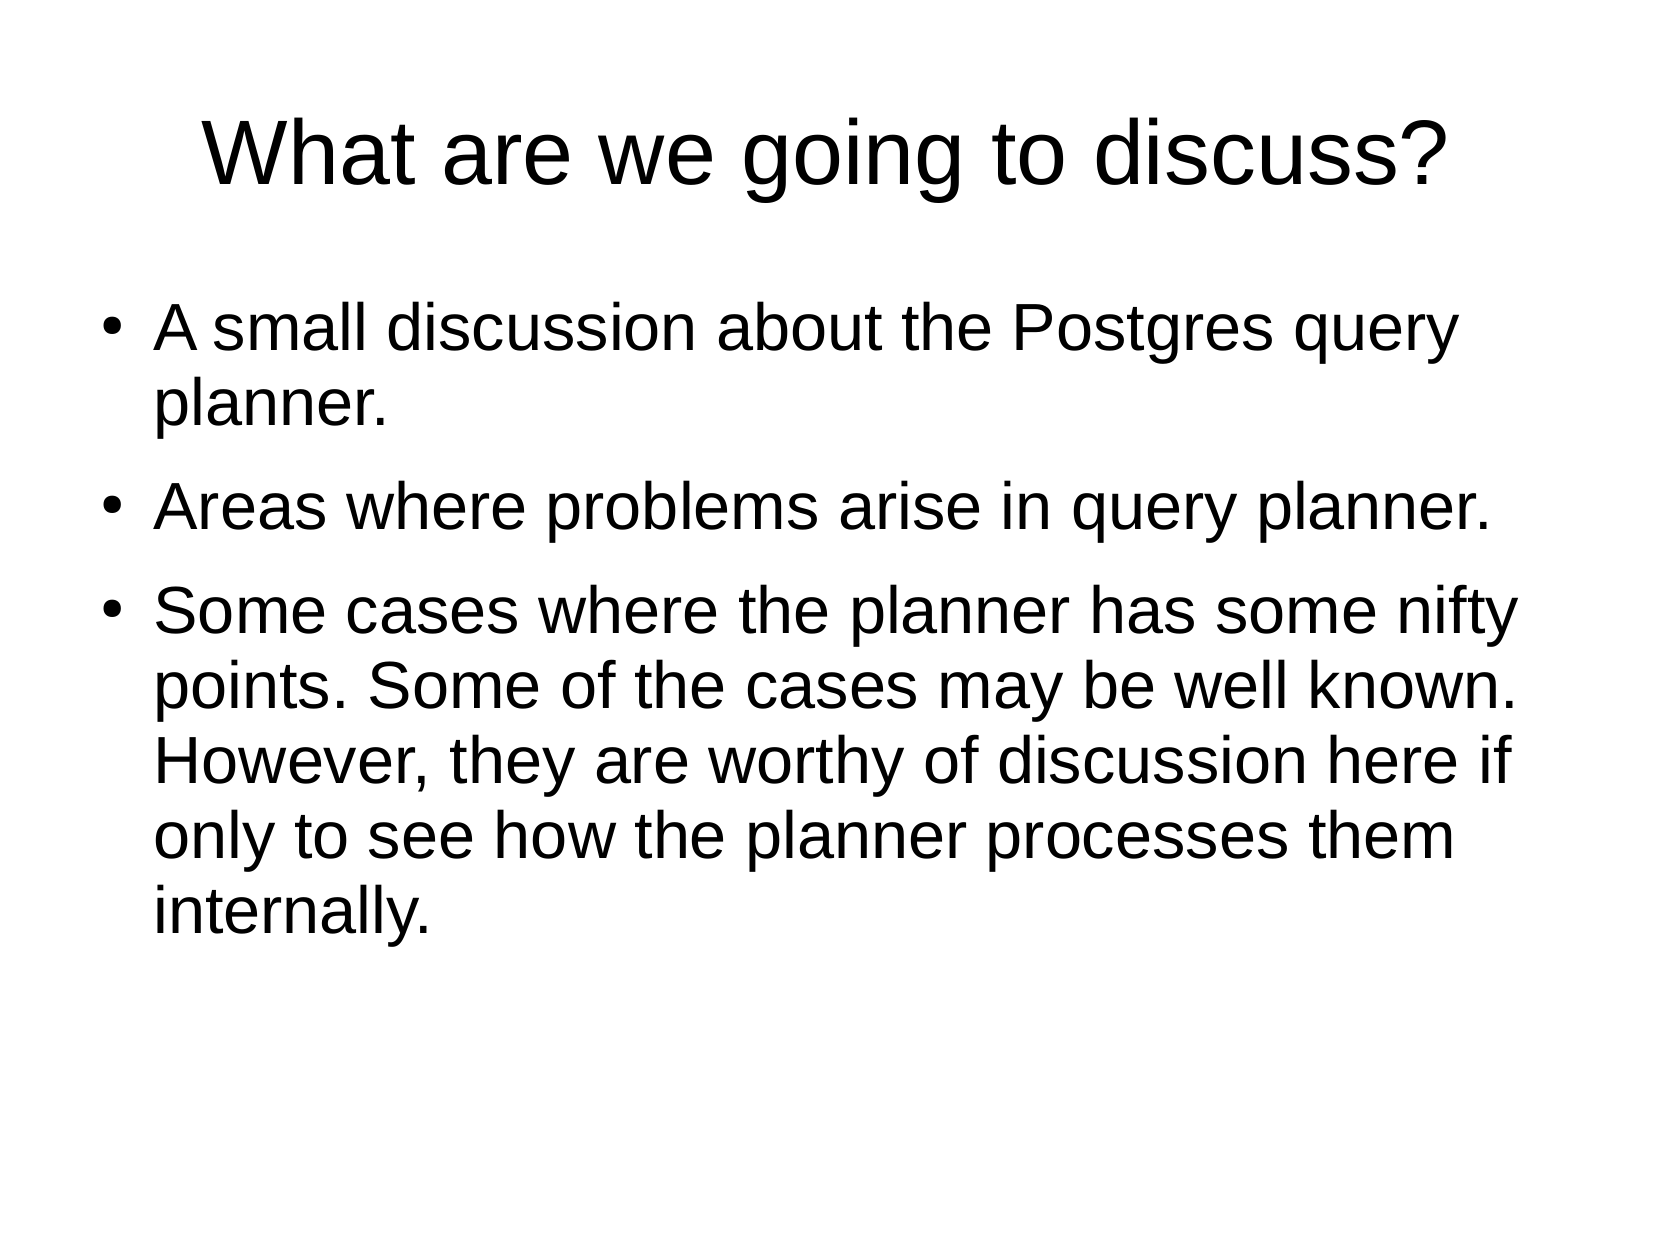

# What are we going to discuss?
A small discussion about the Postgres query planner.
Areas where problems arise in query planner.
Some cases where the planner has some nifty points. Some of the cases may be well known. However, they are worthy of discussion here if only to see how the planner processes them internally.